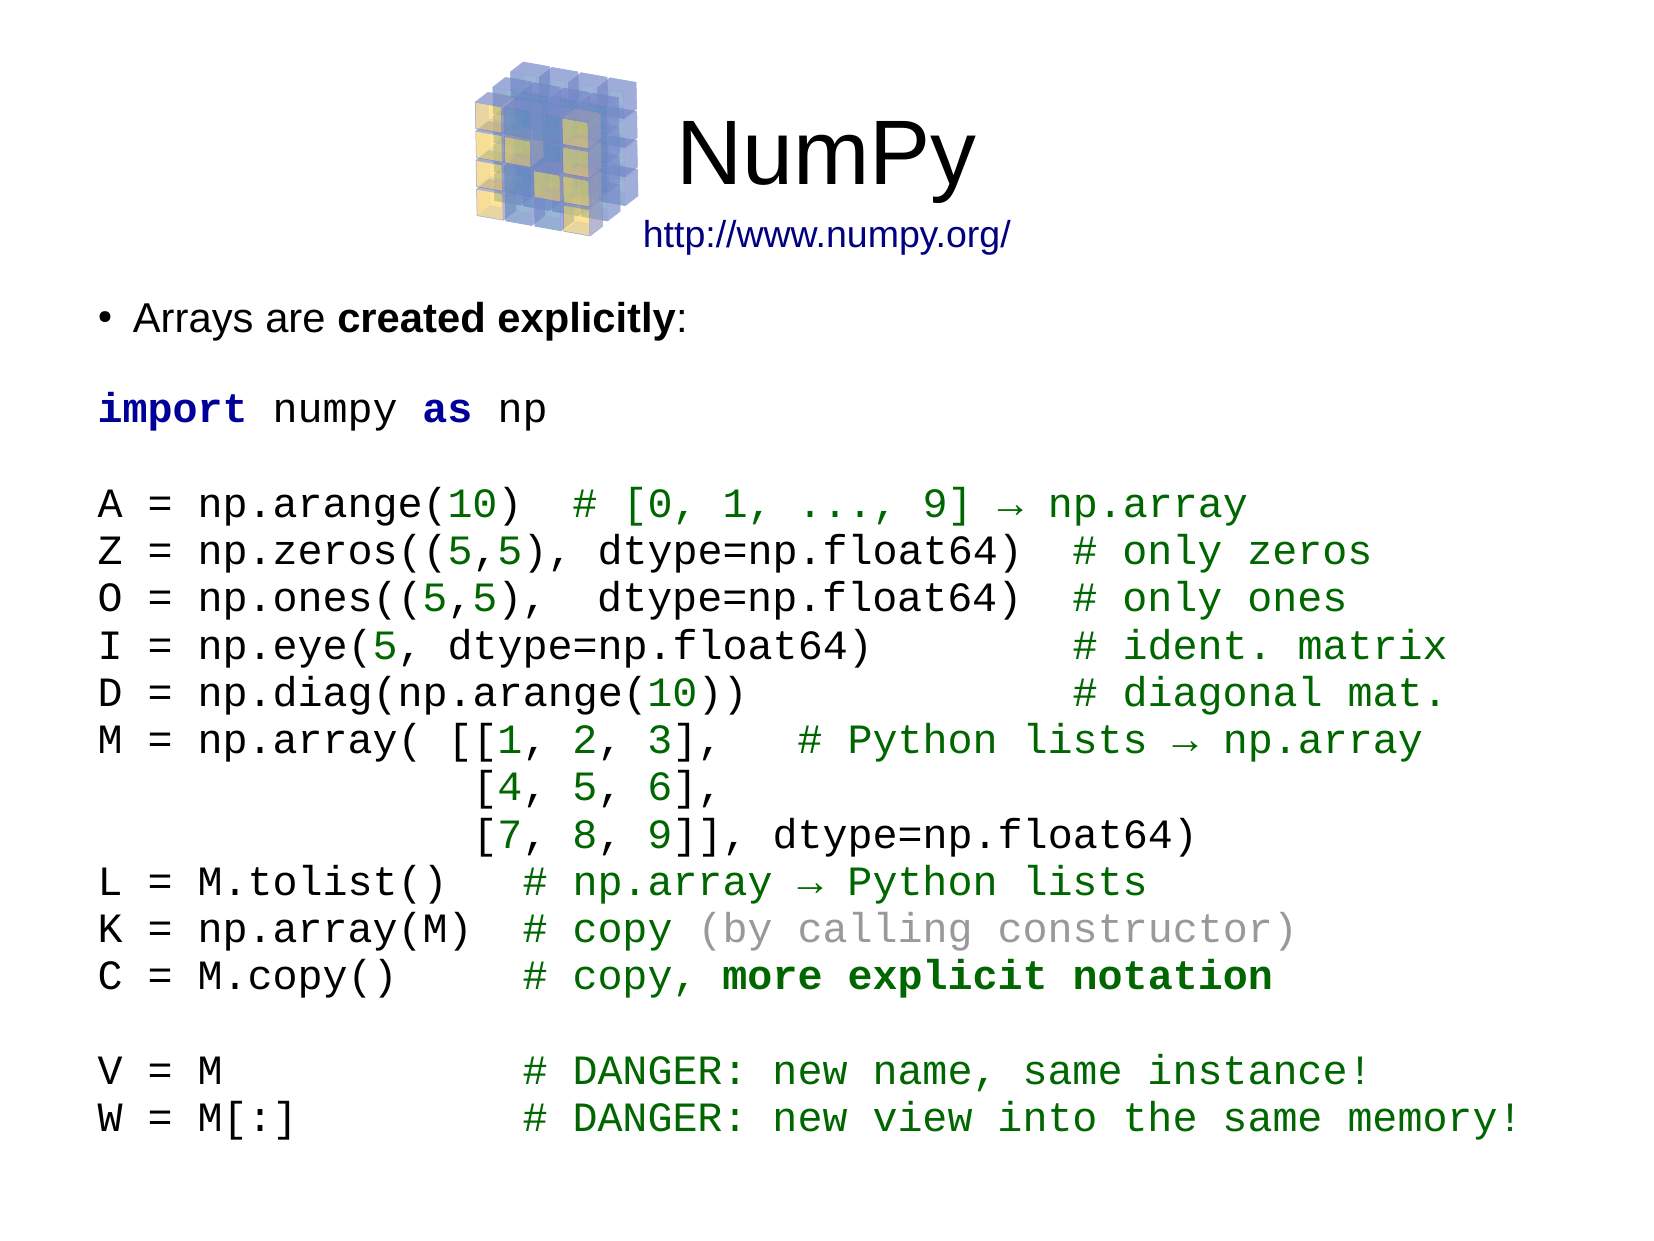

# NumPy
http://www.numpy.org/
Arrays are created explicitly:
import numpy as np
A = np.arange(10) # [0, 1, ..., 9] → np.array
Z = np.zeros((5,5), dtype=np.float64) # only zeros
O = np.ones((5,5), dtype=np.float64) # only ones
I = np.eye(5, dtype=np.float64) # ident. matrix
D = np.diag(np.arange(10)) # diagonal mat.
M = np.array( [[1, 2, 3], # Python lists → np.array
 [4, 5, 6],
 [7, 8, 9]], dtype=np.float64)
L = M.tolist() # np.array → Python lists
K = np.array(M) # copy (by calling constructor)
C = M.copy() # copy, more explicit notation
V = M # DANGER: new name, same instance!
W = M[:] # DANGER: new view into the same memory!